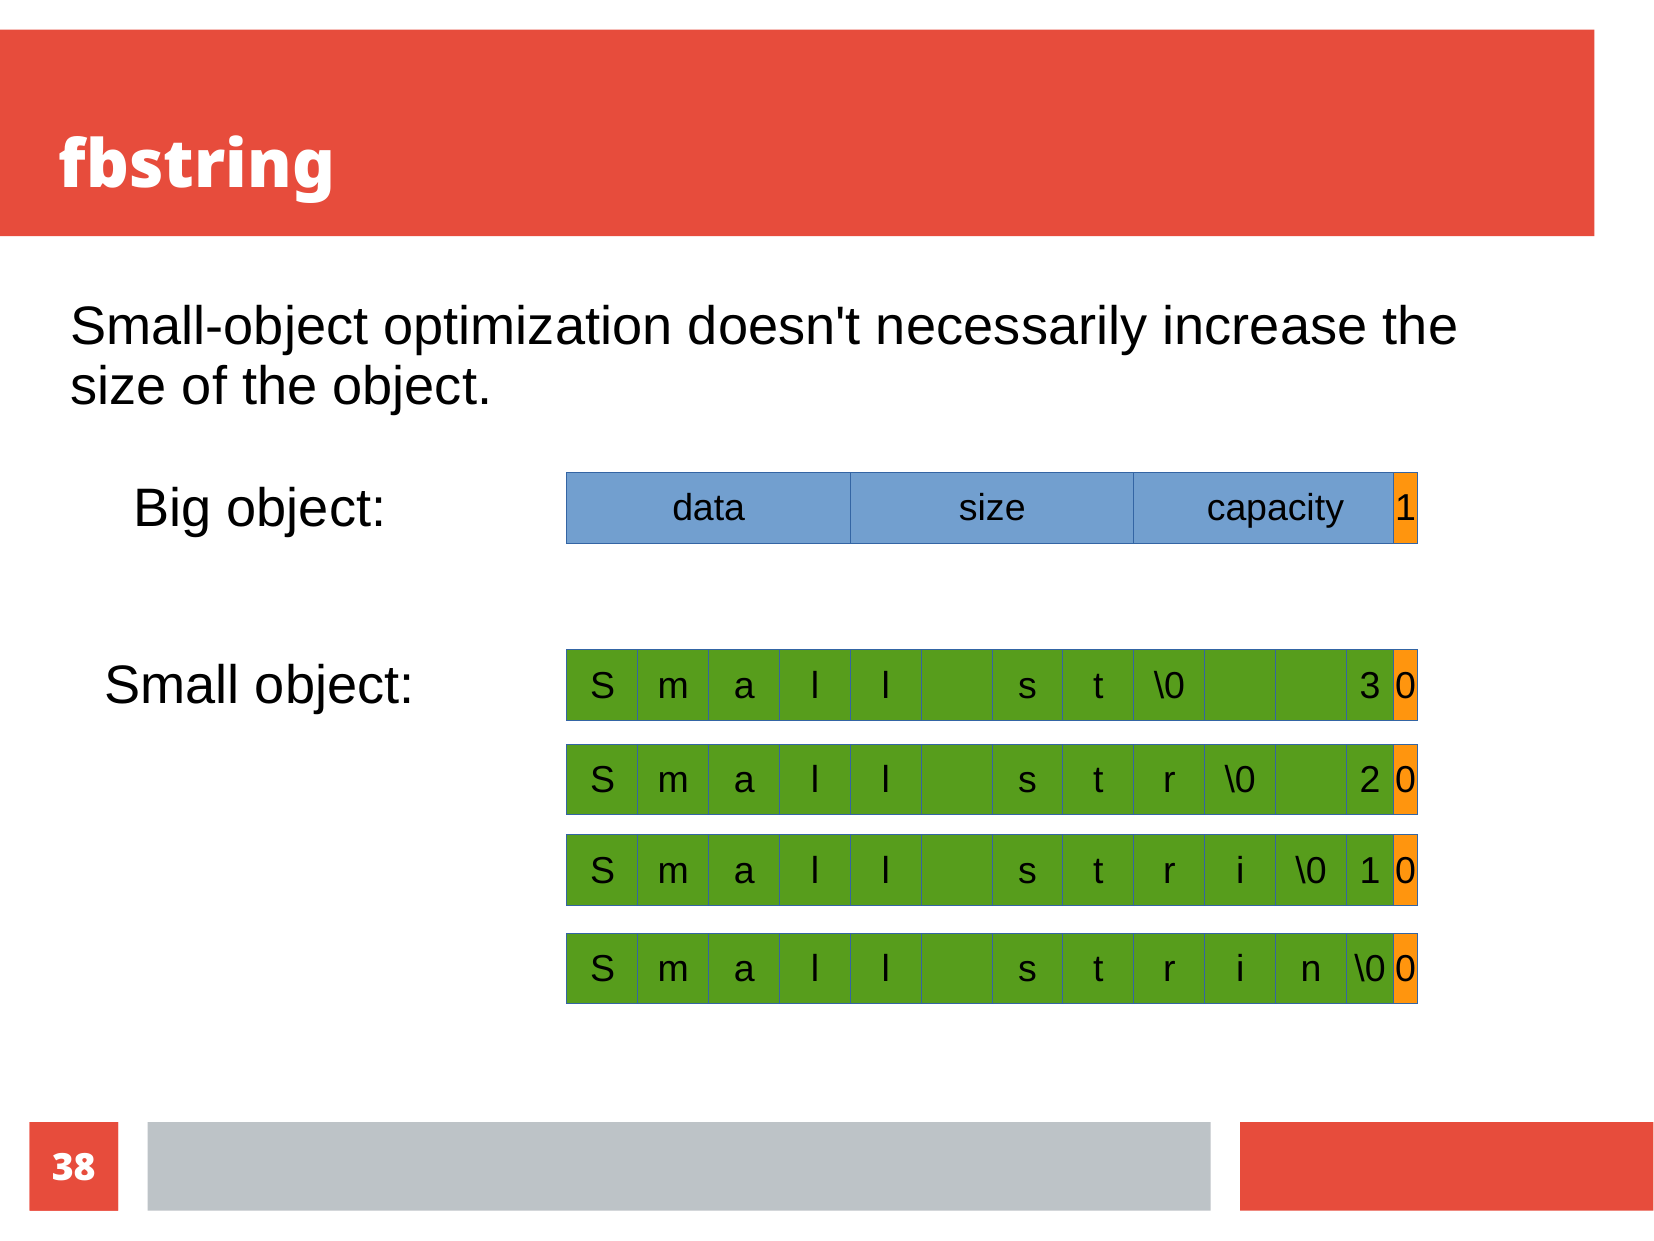

# fbstring
Small-object optimization doesn't necessarily increase the size of the object.
Big object:
data
size
capacity
1
Small object:
S
m
a
l
l
s
t
\0
3
0
S
m
a
l
l
s
t
r
\0
2
0
S
m
a
l
l
s
t
r
i
\0
1
0
S
m
a
l
l
s
t
r
i
n
\0
0
38